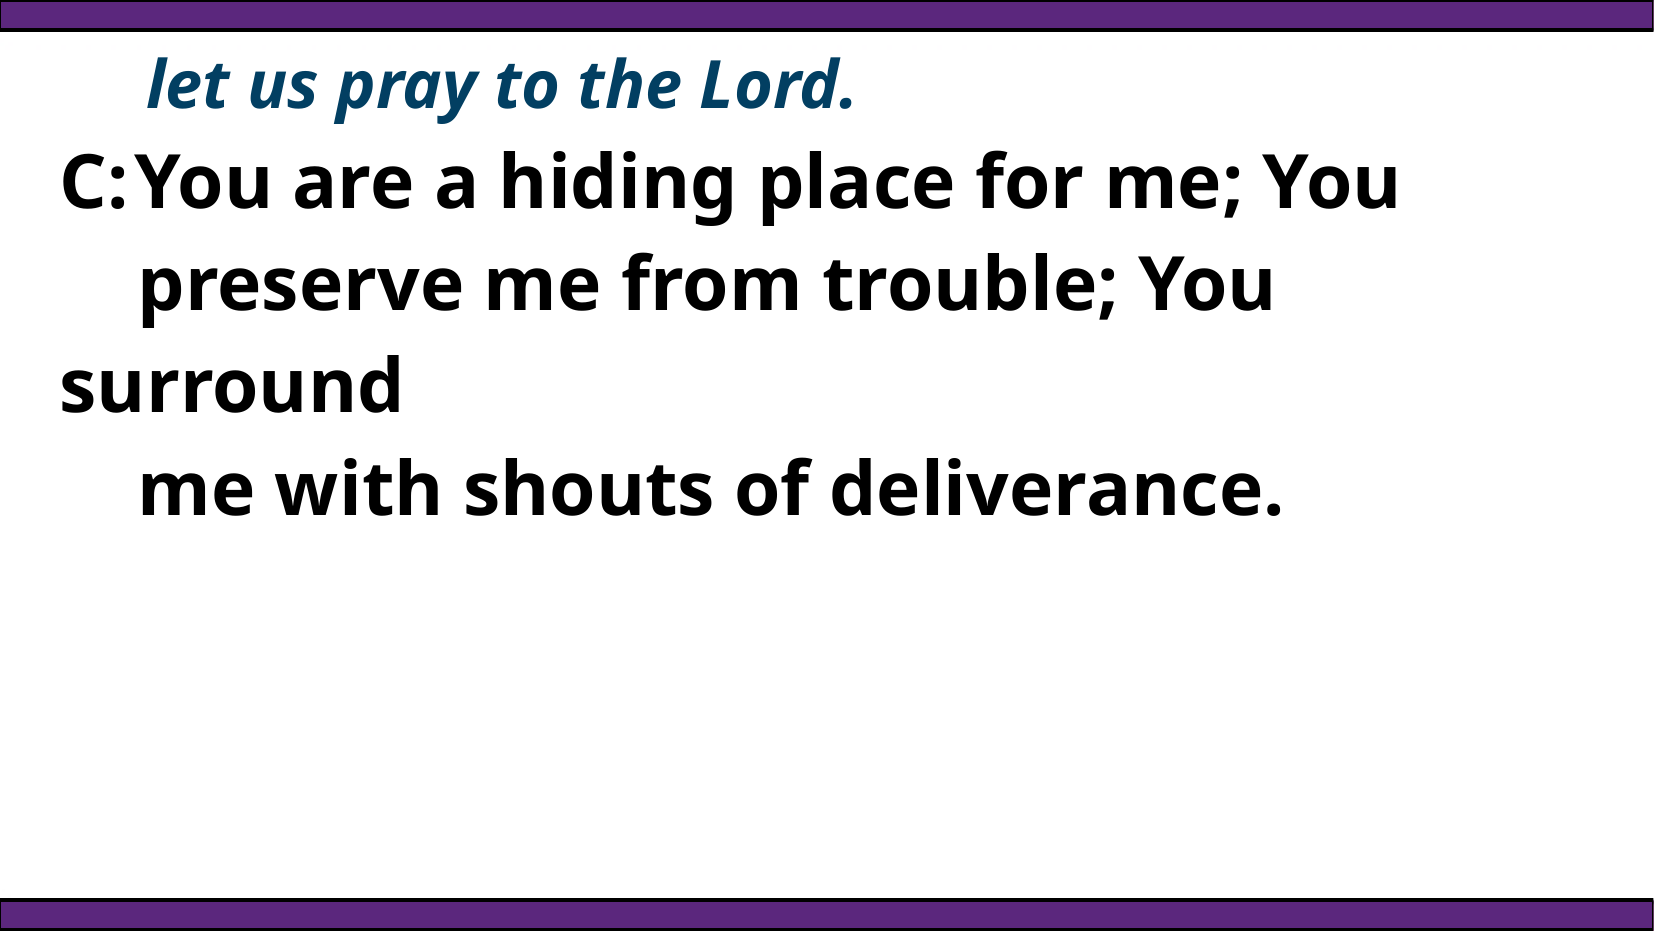

let us pray to the Lord.
C:	You are a hiding place for me; You
 preserve me from trouble; You surround
 me with shouts of deliverance.